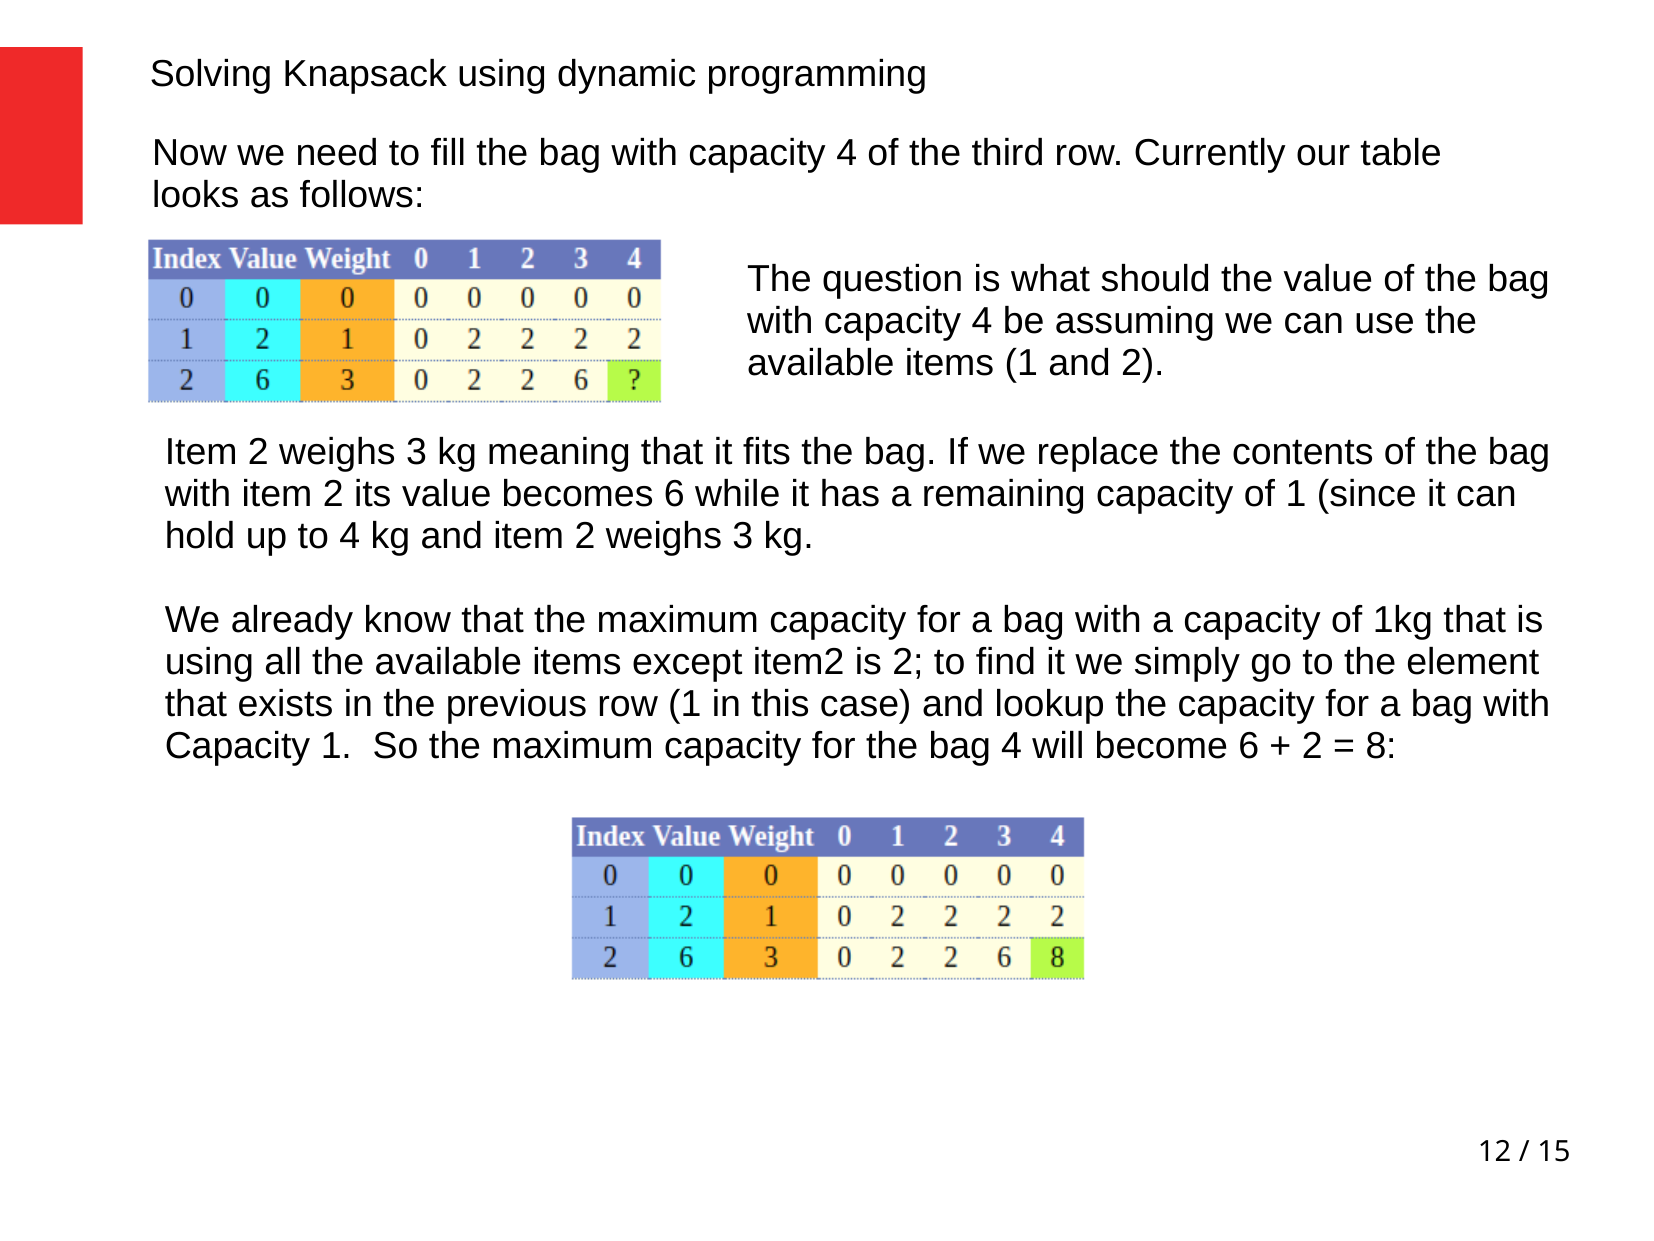

Solving Knapsack using dynamic programming
Now we need to fill the bag with capacity 4 of the third row. Currently our table looks as follows:
The question is what should the value of the bag
with capacity 4 be assuming we can use the
available items (1 and 2).
Item 2 weighs 3 kg meaning that it fits the bag. If we replace the contents of the bag
with item 2 its value becomes 6 while it has a remaining capacity of 1 (since it can
hold up to 4 kg and item 2 weighs 3 kg.
We already know that the maximum capacity for a bag with a capacity of 1kg that is
using all the available items except item2 is 2; to find it we simply go to the element
that exists in the previous row (1 in this case) and lookup the capacity for a bag with
Capacity 1. So the maximum capacity for the bag 4 will become 6 + 2 = 8:
12